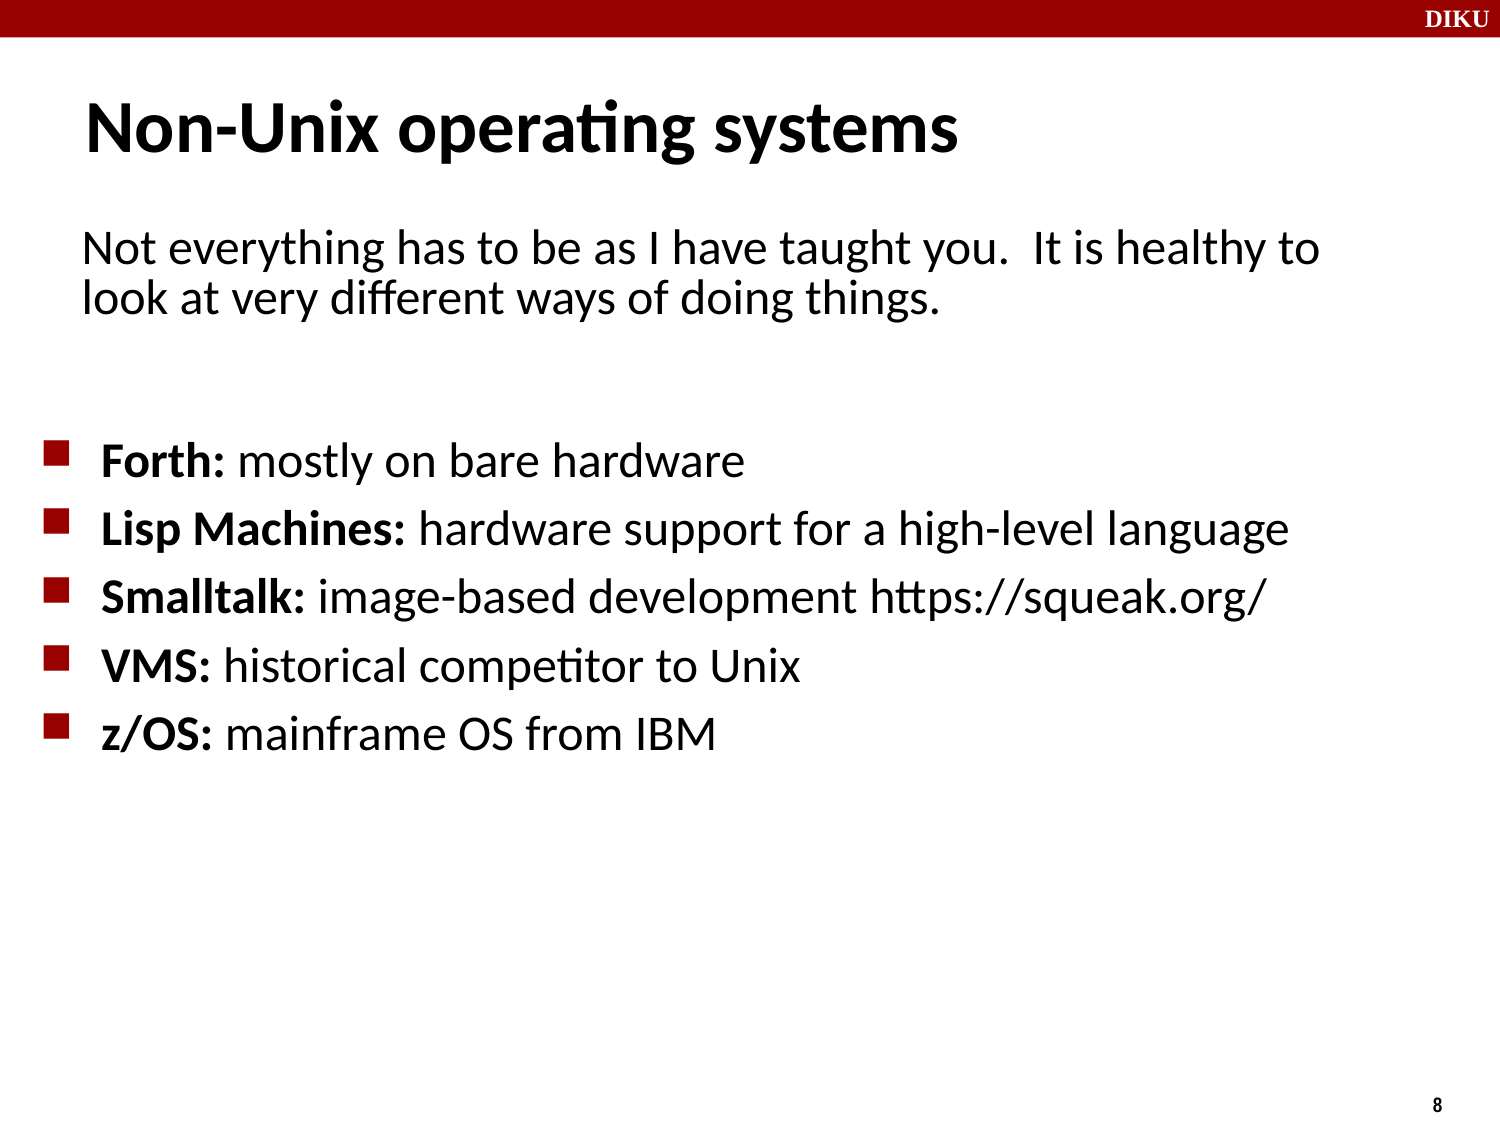

Non-Unix operating systems
Not everything has to be as I have taught you. It is healthy to look at very different ways of doing things.
Forth: mostly on bare hardware
Lisp Machines: hardware support for a high-level language
Smalltalk: image-based development https://squeak.org/
VMS: historical competitor to Unix
z/OS: mainframe OS from IBM